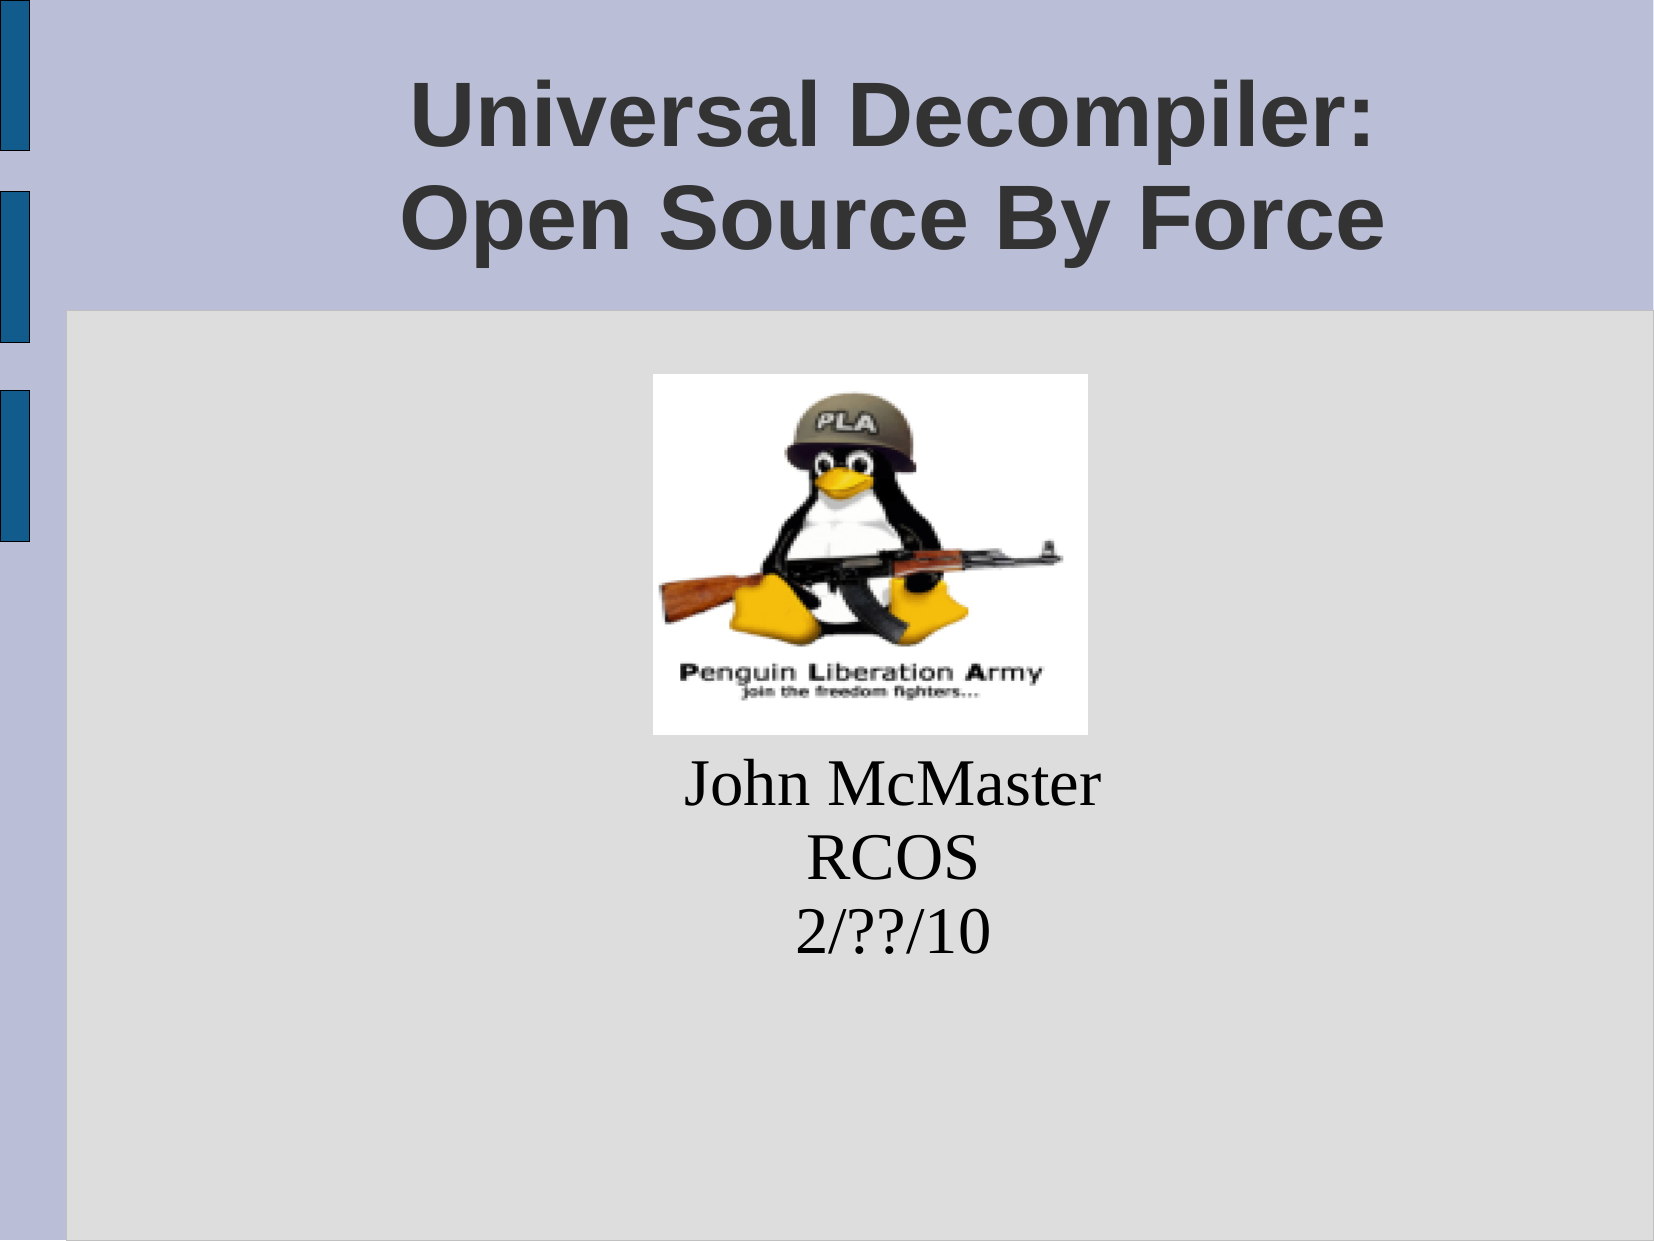

# Universal Decompiler: Open Source By Force
John McMaster
RCOS
2/??/10